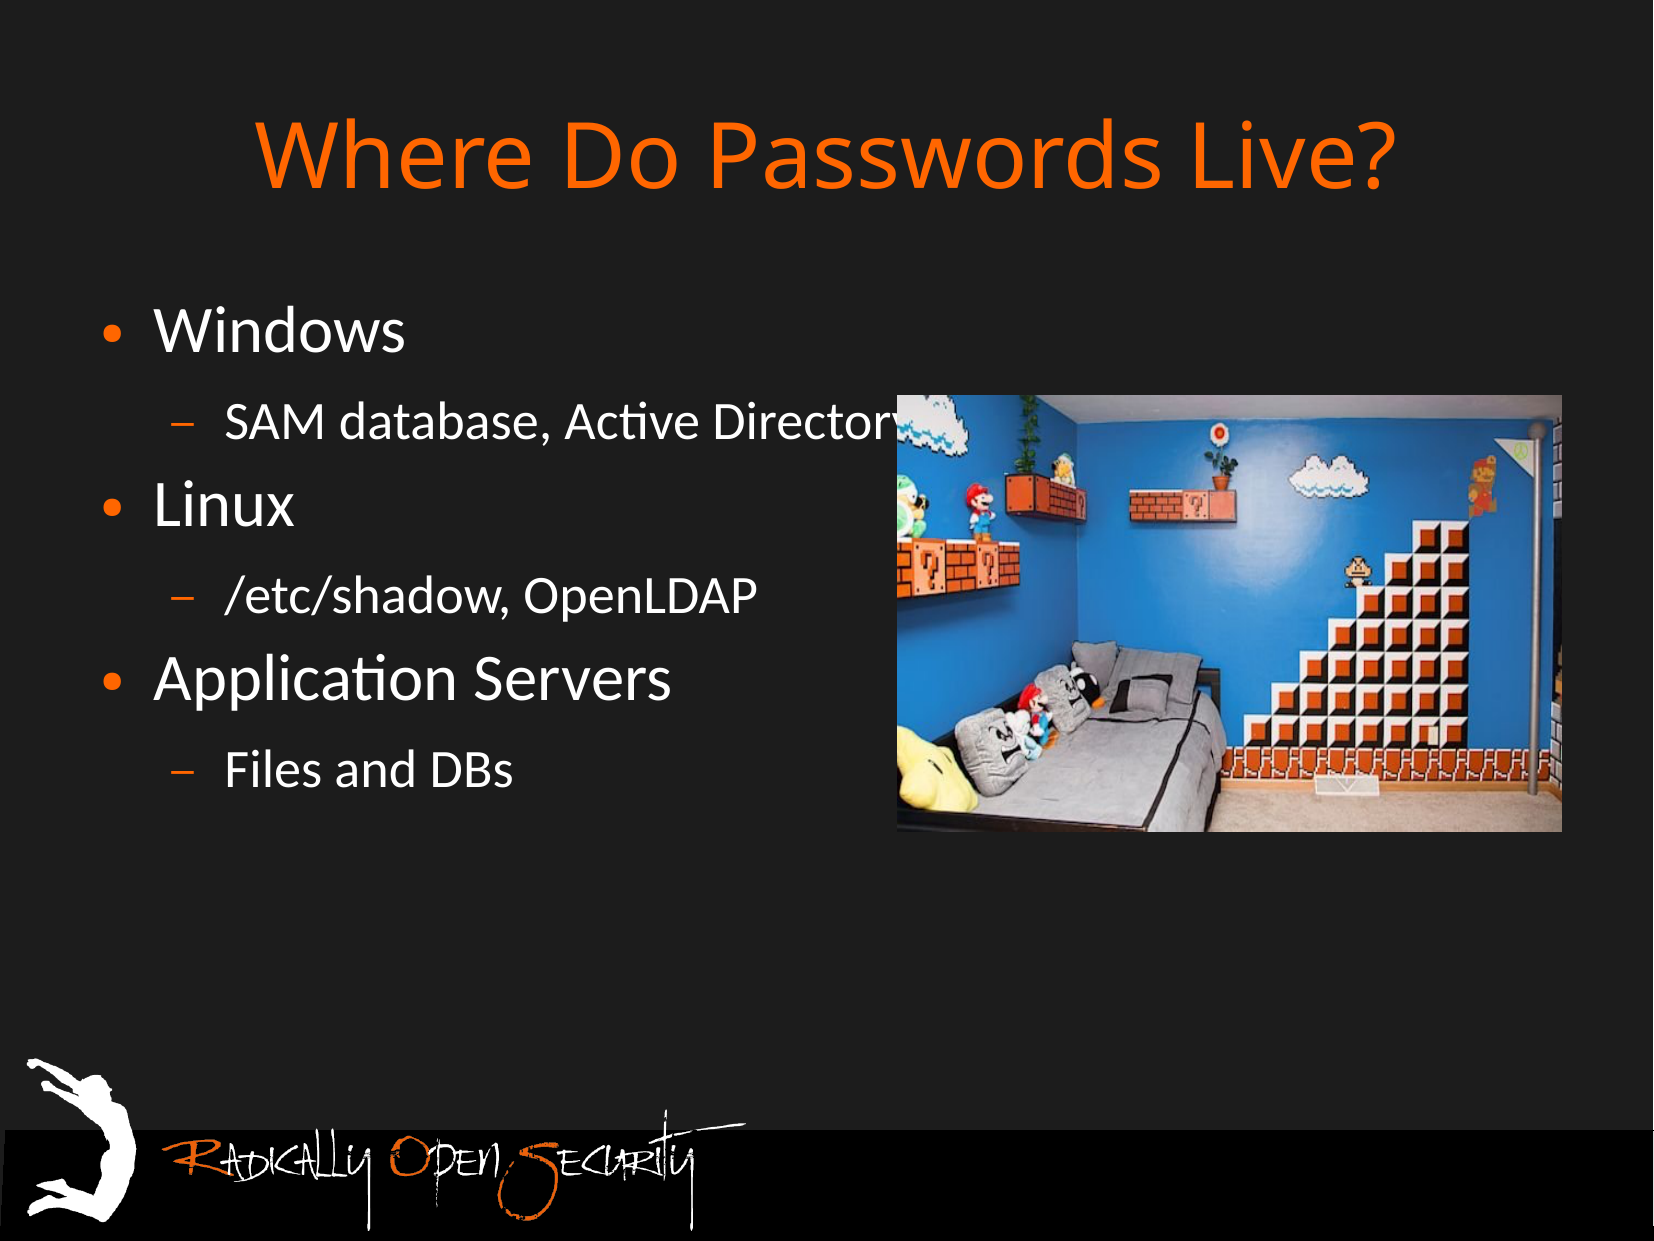

# Where Do Passwords Live?
Windows
SAM database, Active Directory
Linux
/etc/shadow, OpenLDAP
Application Servers
Files and DBs